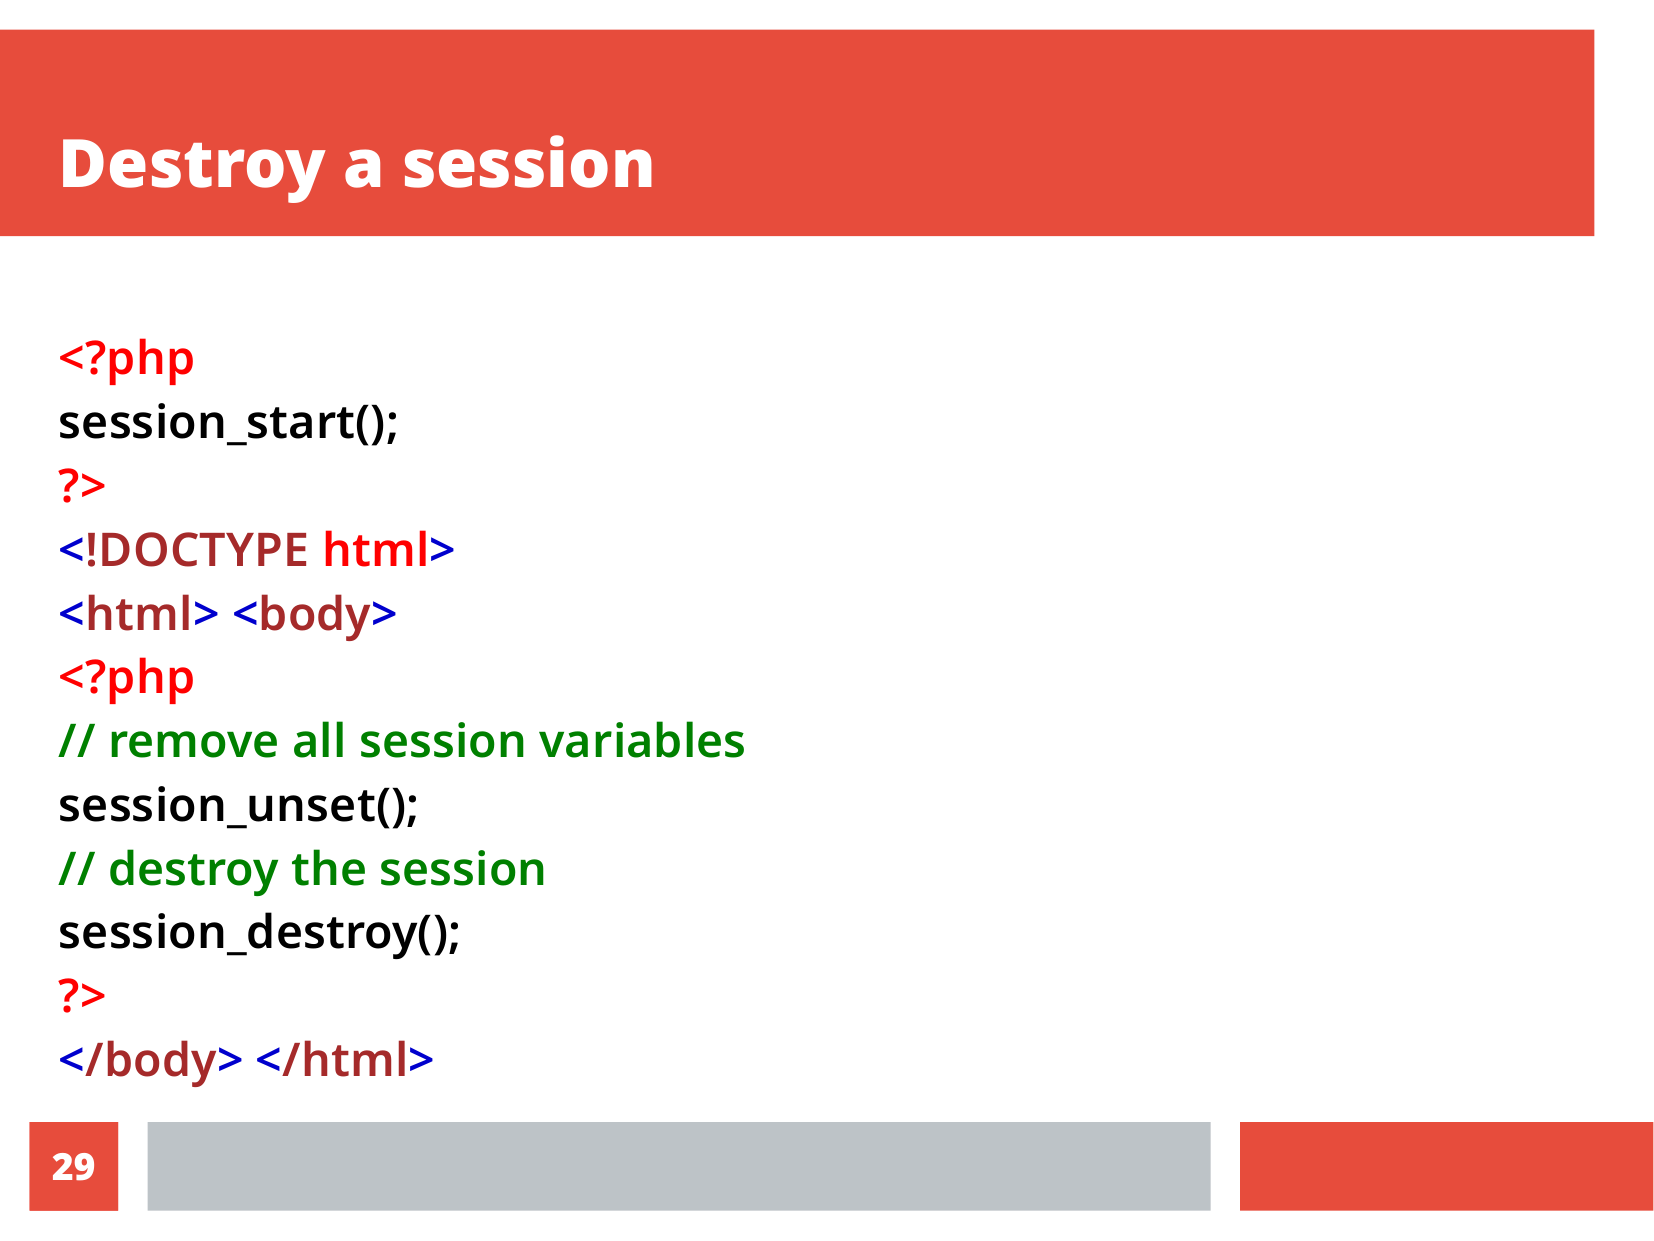

# Destroy a session
<?php
session_start();
?>
<!DOCTYPE html>
<html> <body>
<?php
// remove all session variables
session_unset();
// destroy the session
session_destroy();
?>
</body> </html>
29